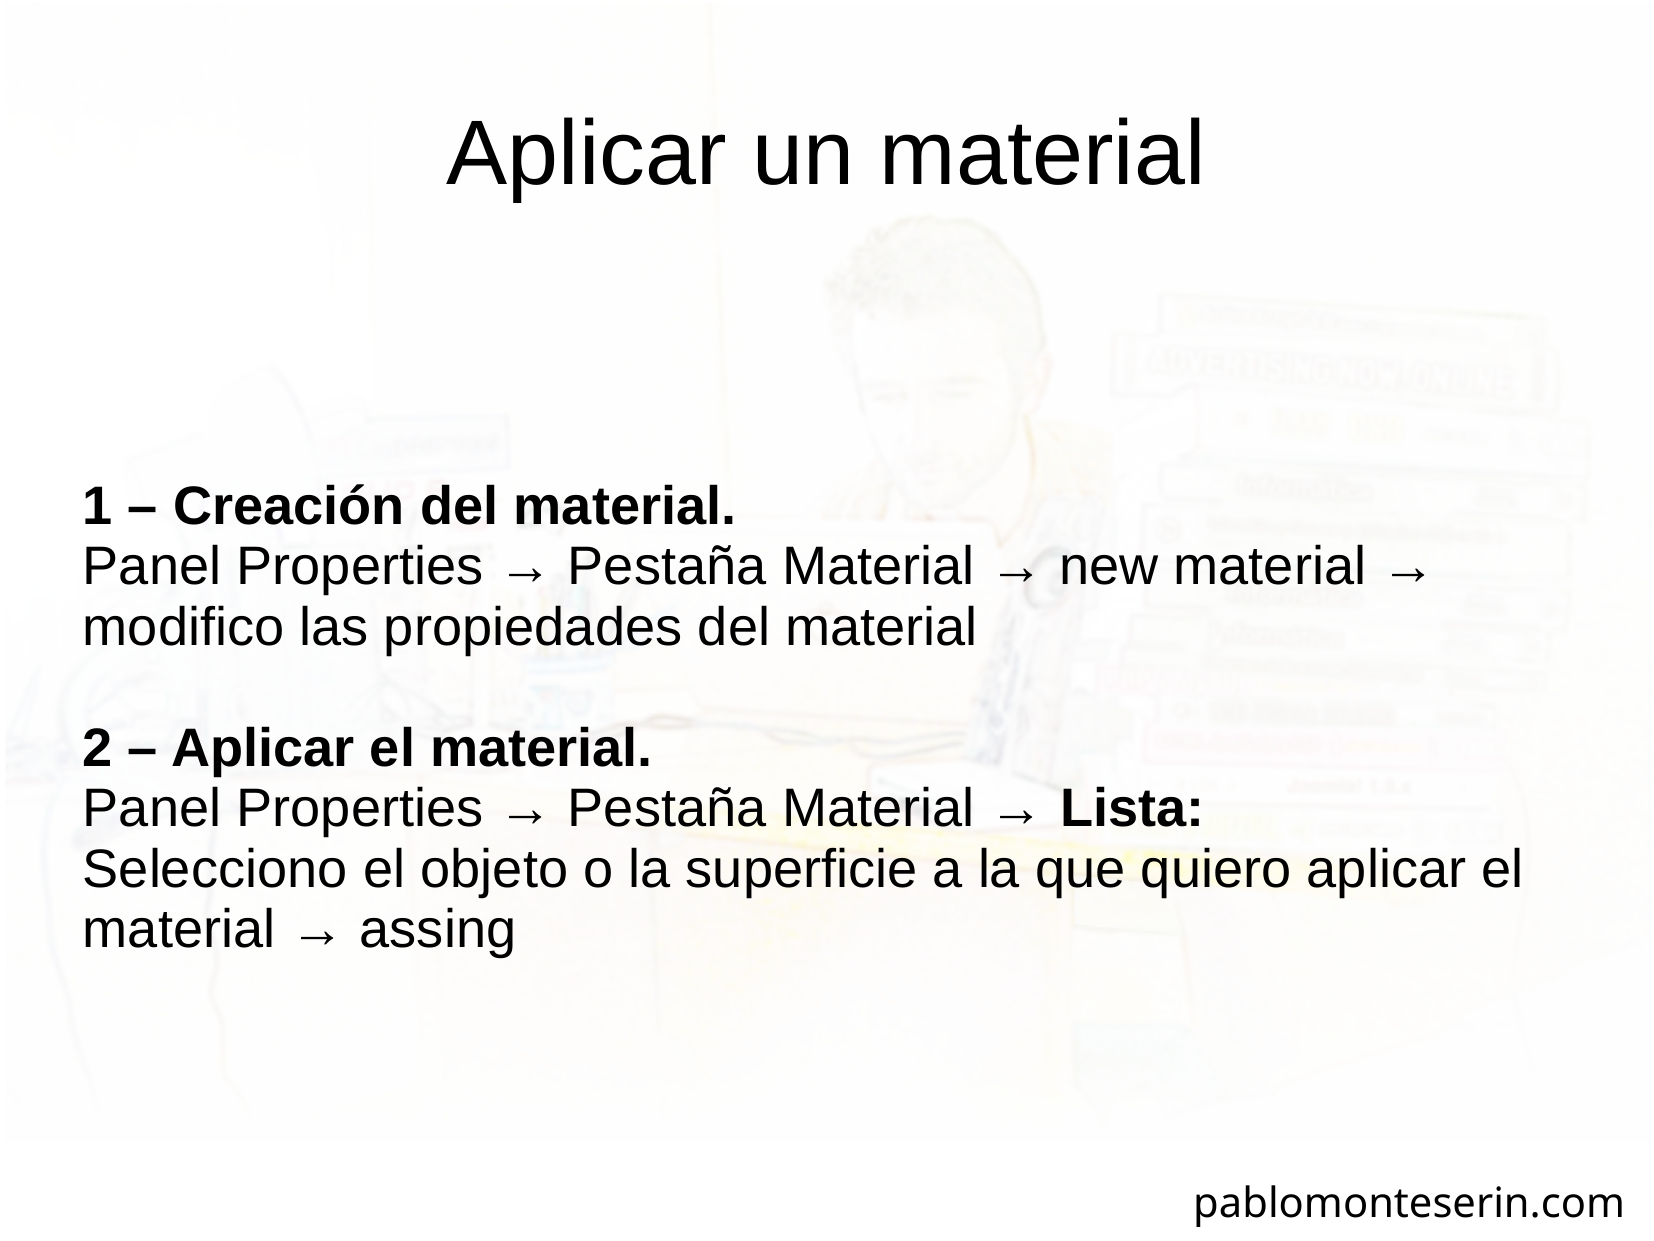

# Aplicar un material
1 – Creación del material.
Panel Properties → Pestaña Material → new material → modifico las propiedades del material
2 – Aplicar el material.
Panel Properties → Pestaña Material → Lista:
Selecciono el objeto o la superficie a la que quiero aplicar el material → assing